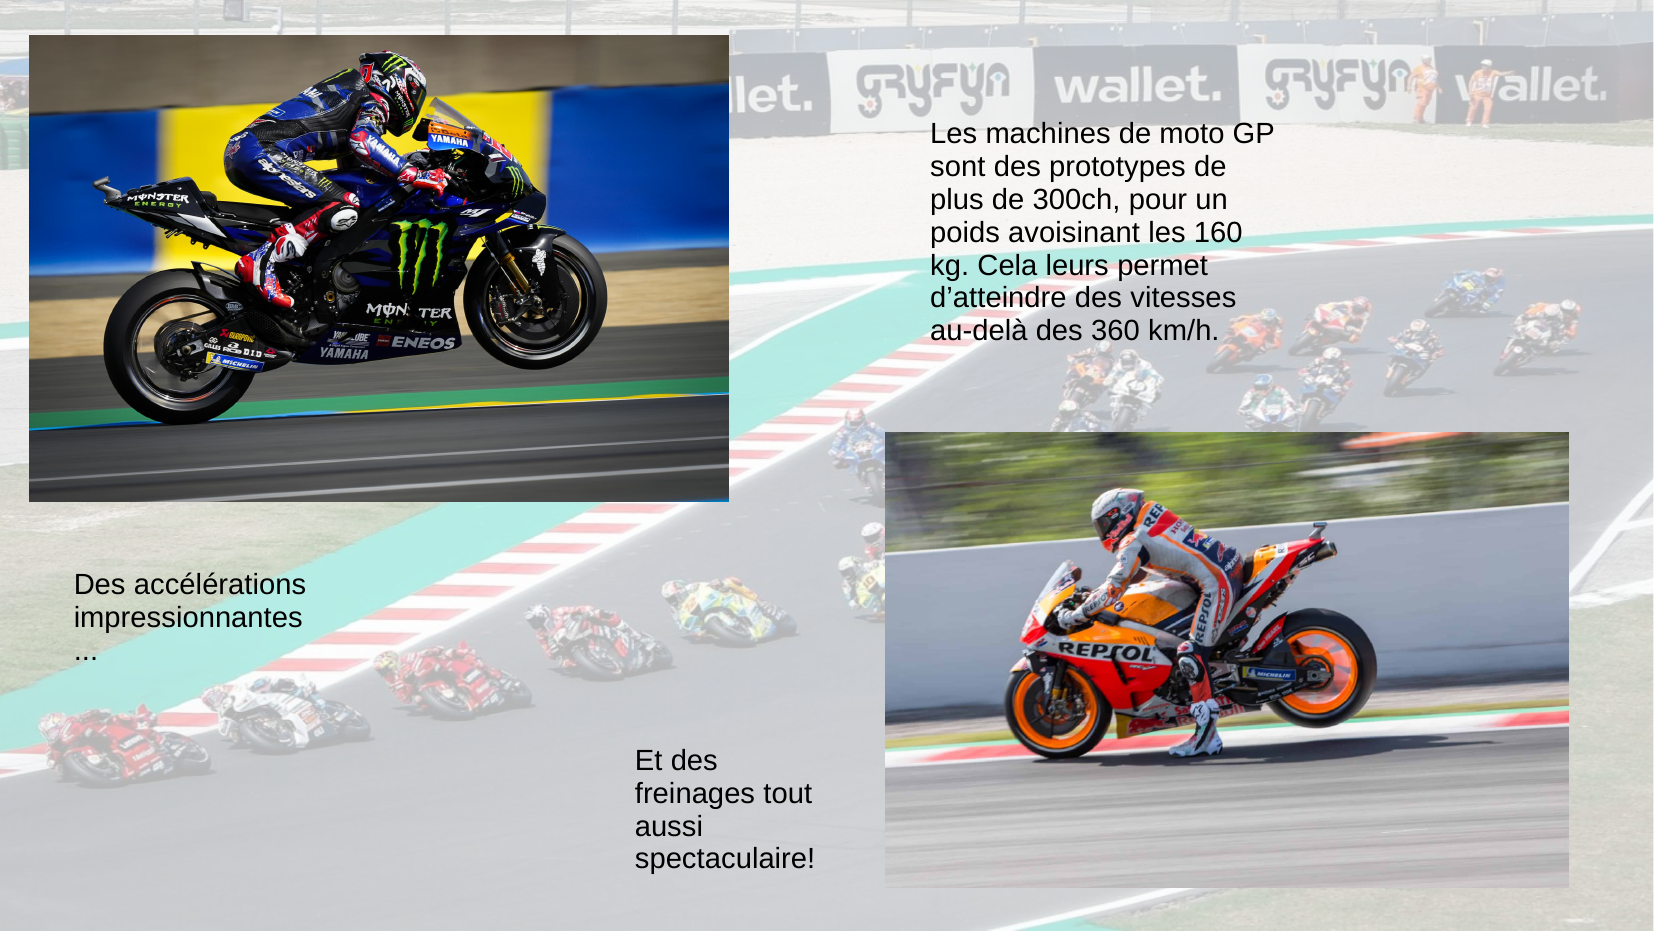

Les machines de moto GP sont des prototypes de plus de 300ch, pour un poids avoisinant les 160 kg. Cela leurs permet d’atteindre des vitesses au-delà des 360 km/h.
Des accélérations impressionnantes...
Et des freinages tout aussi spectaculaire!